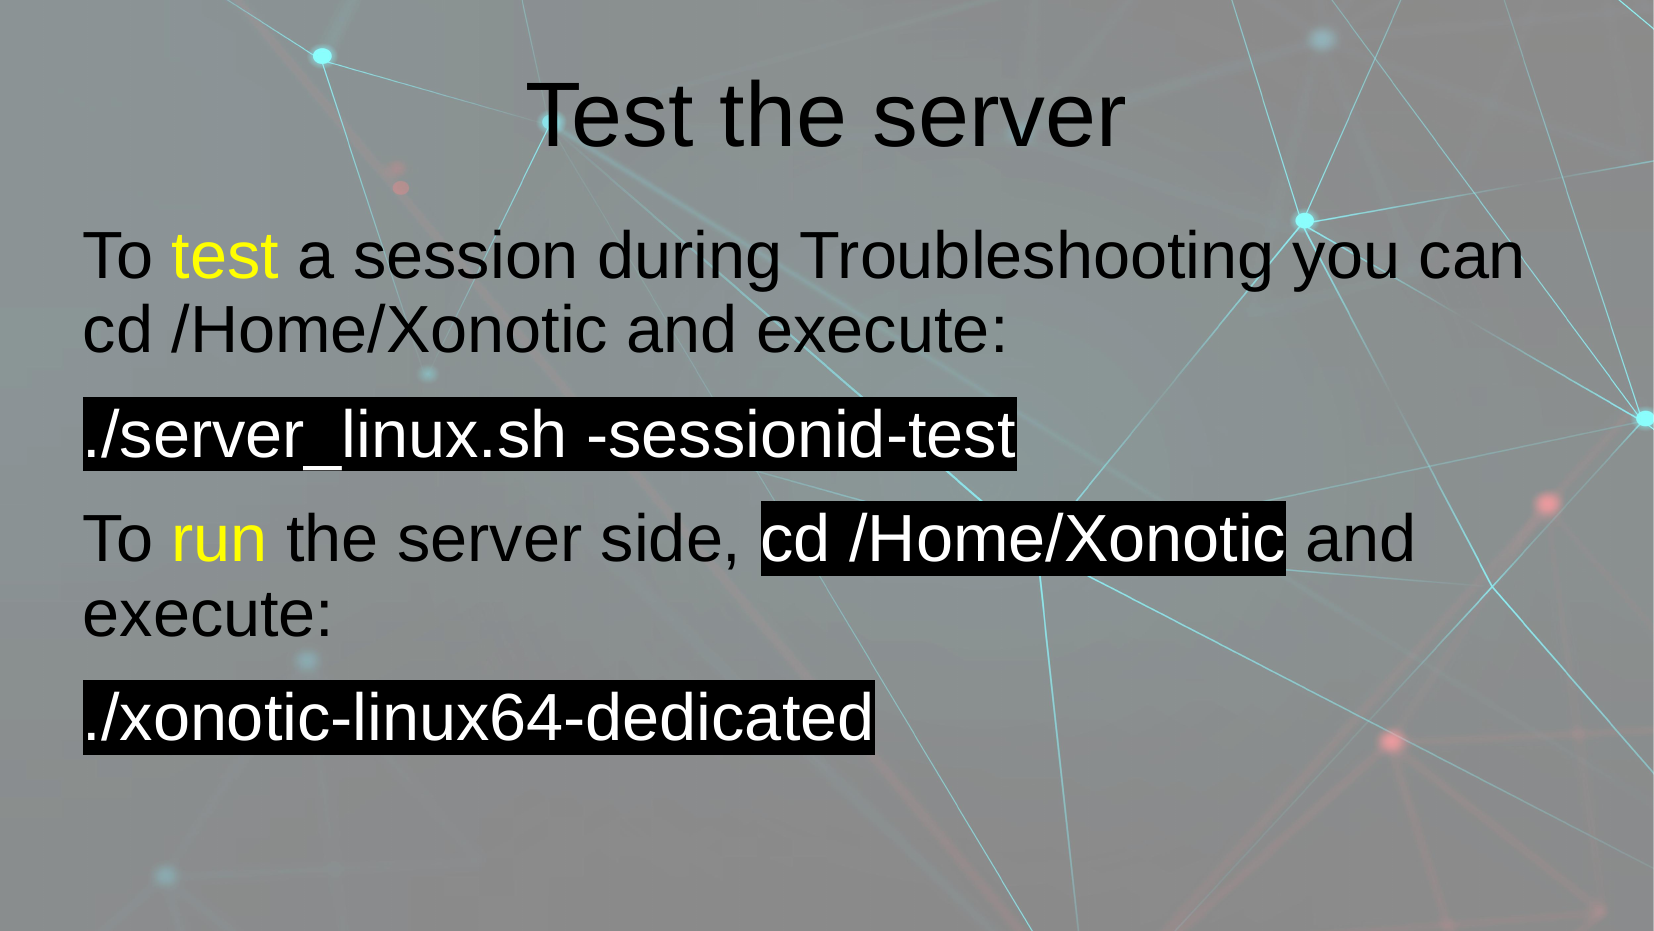

# Test the server
To test a session during Troubleshooting you can cd /Home/Xonotic and execute:
./server_linux.sh -sessionid-test
To run the server side, cd /Home/Xonotic and execute:
./xonotic-linux64-dedicated